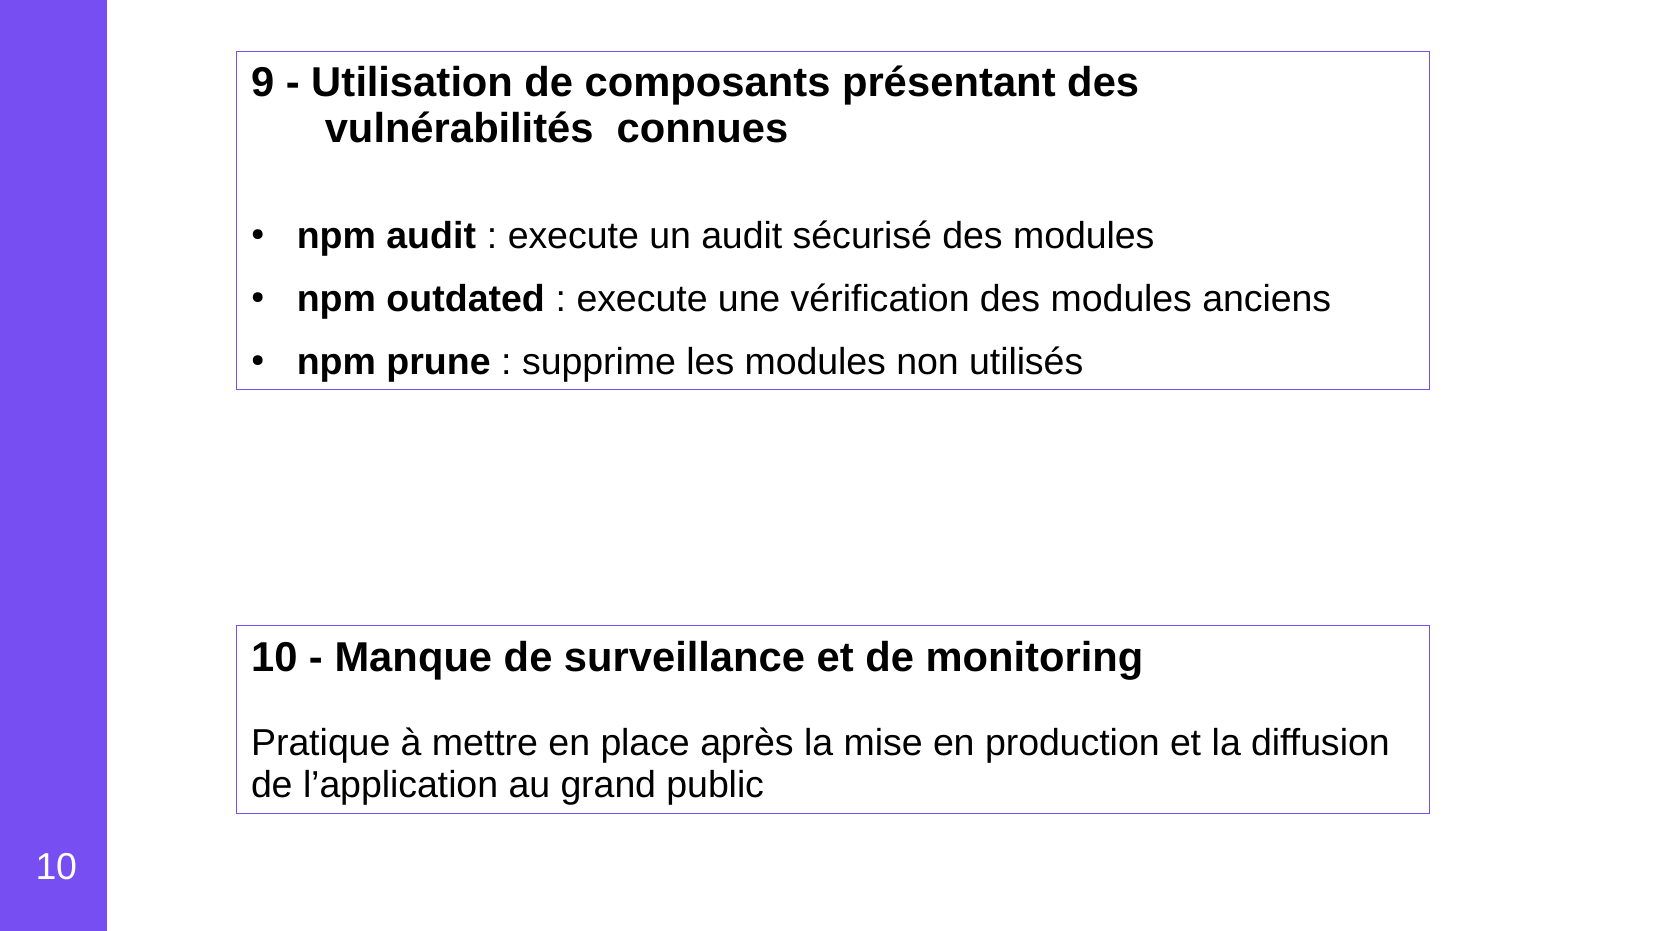

9 - Utilisation de composants présentant des 				vulnérabilités connues
 npm audit : execute un audit sécurisé des modules
 npm outdated : execute une vérification des modules anciens
 npm prune : supprime les modules non utilisés
10 - Manque de surveillance et de monitoring
Pratique à mettre en place après la mise en production et la diffusion de l’application au grand public